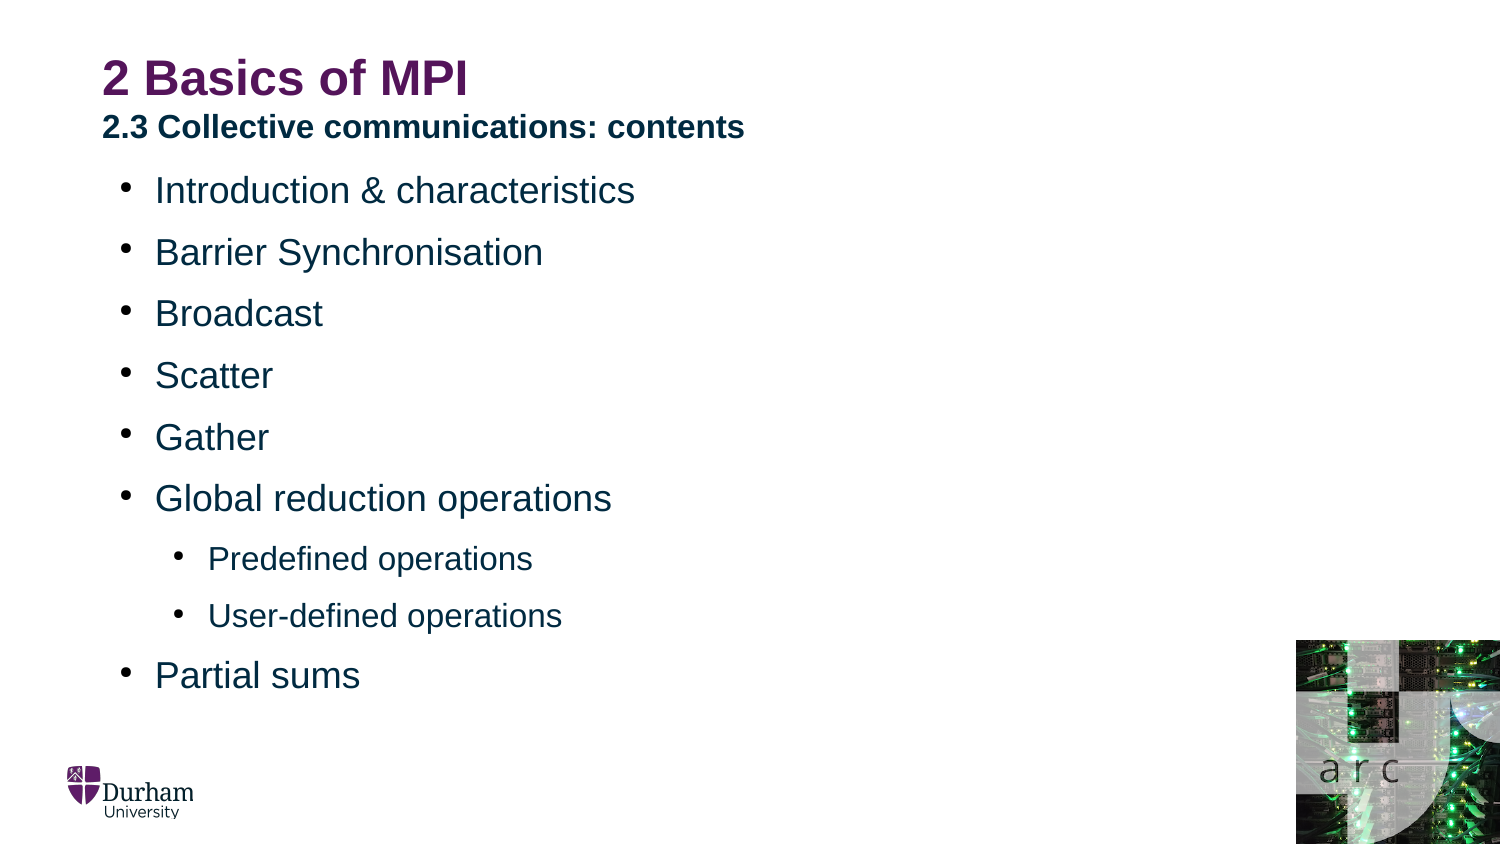

# 2 Basics of MPI 2.3 Collective communications: contents
Introduction & characteristics
Barrier Synchronisation
Broadcast
Scatter
Gather
Global reduction operations
Predefined operations
User-defined operations
Partial sums